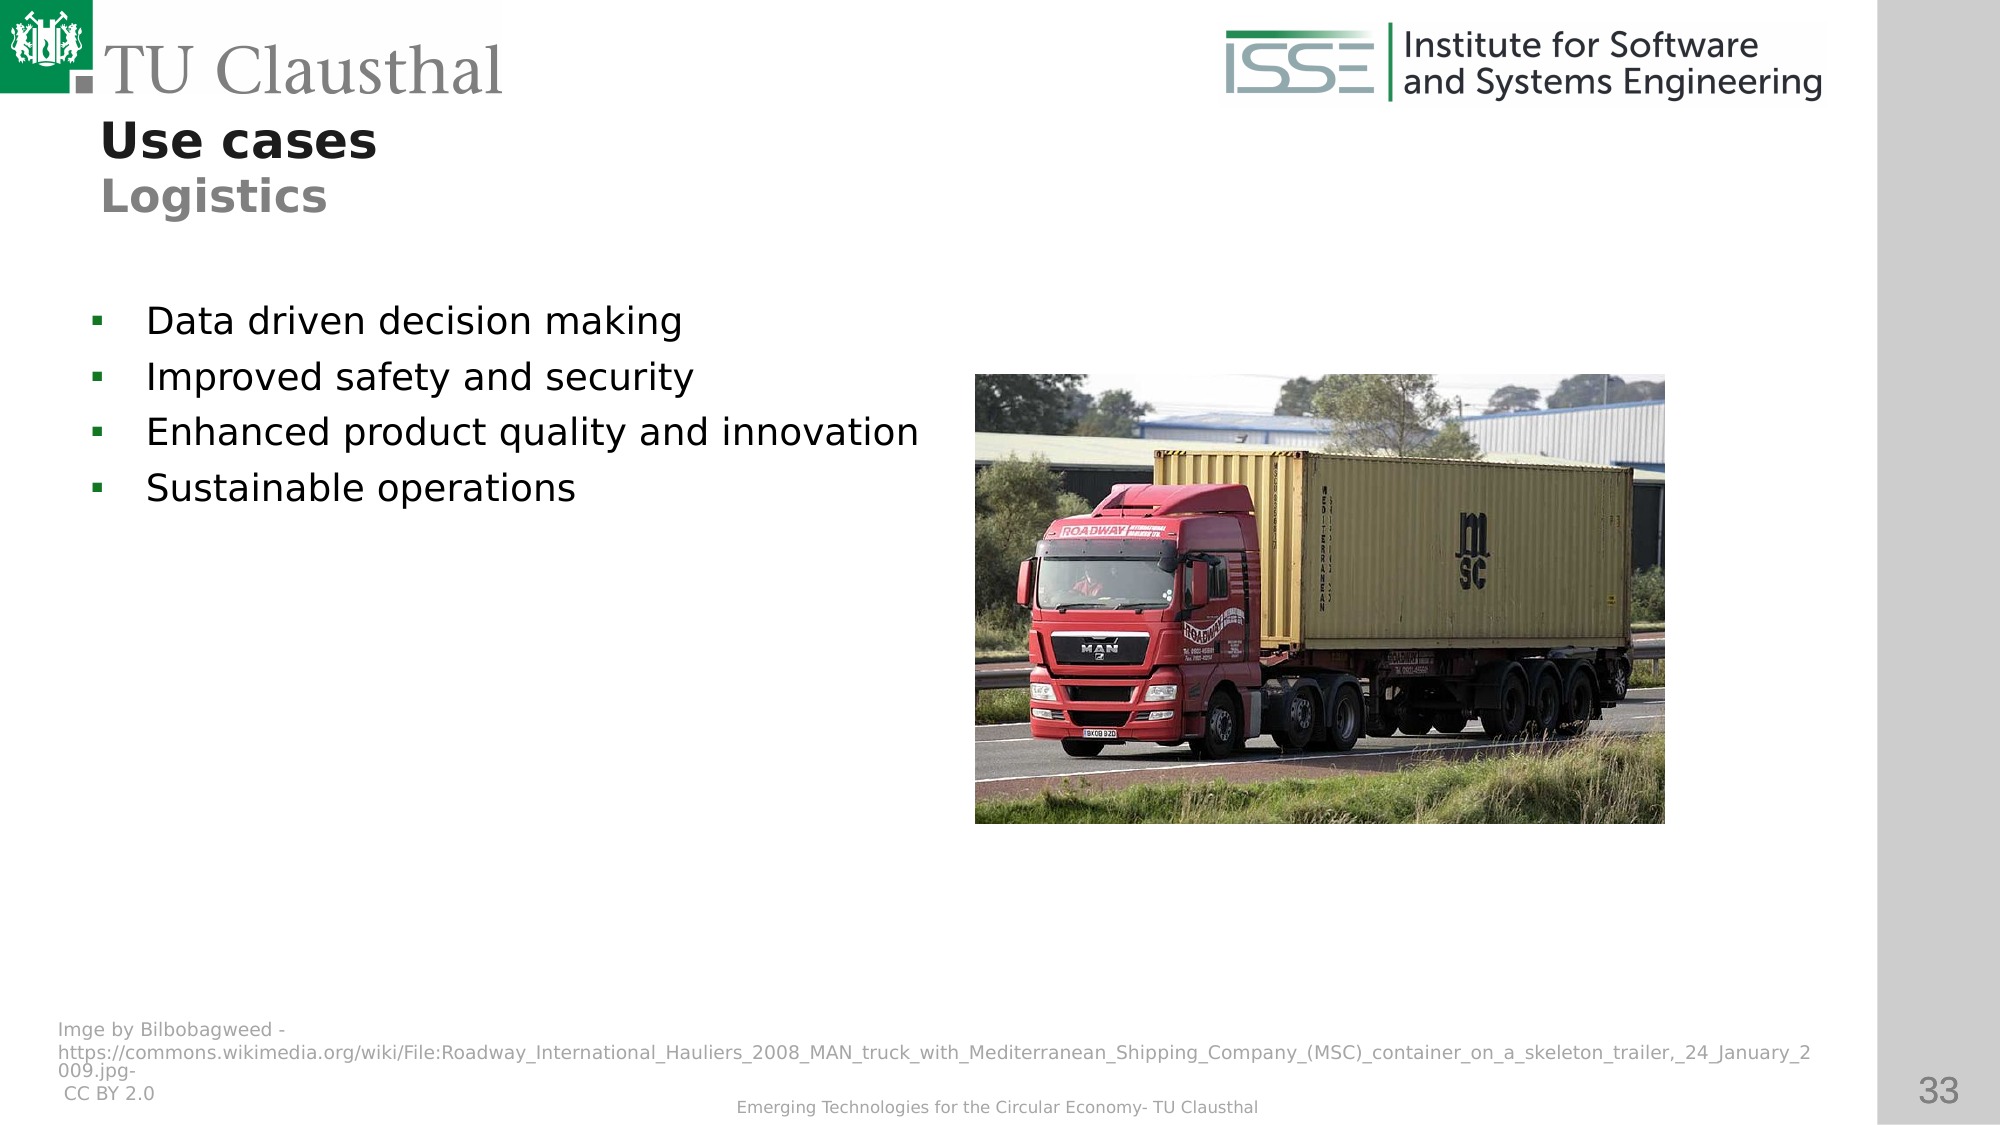

# Use cases Logistics
Data driven decision making
Improved safety and security
Enhanced product quality and innovation
Sustainable operations
Imge by Bilbobagweed - https://commons.wikimedia.org/wiki/File:Roadway_International_Hauliers_2008_MAN_truck_with_Mediterranean_Shipping_Company_(MSC)_container_on_a_skeleton_trailer,_24_January_2009.jpg- CC BY 2.0